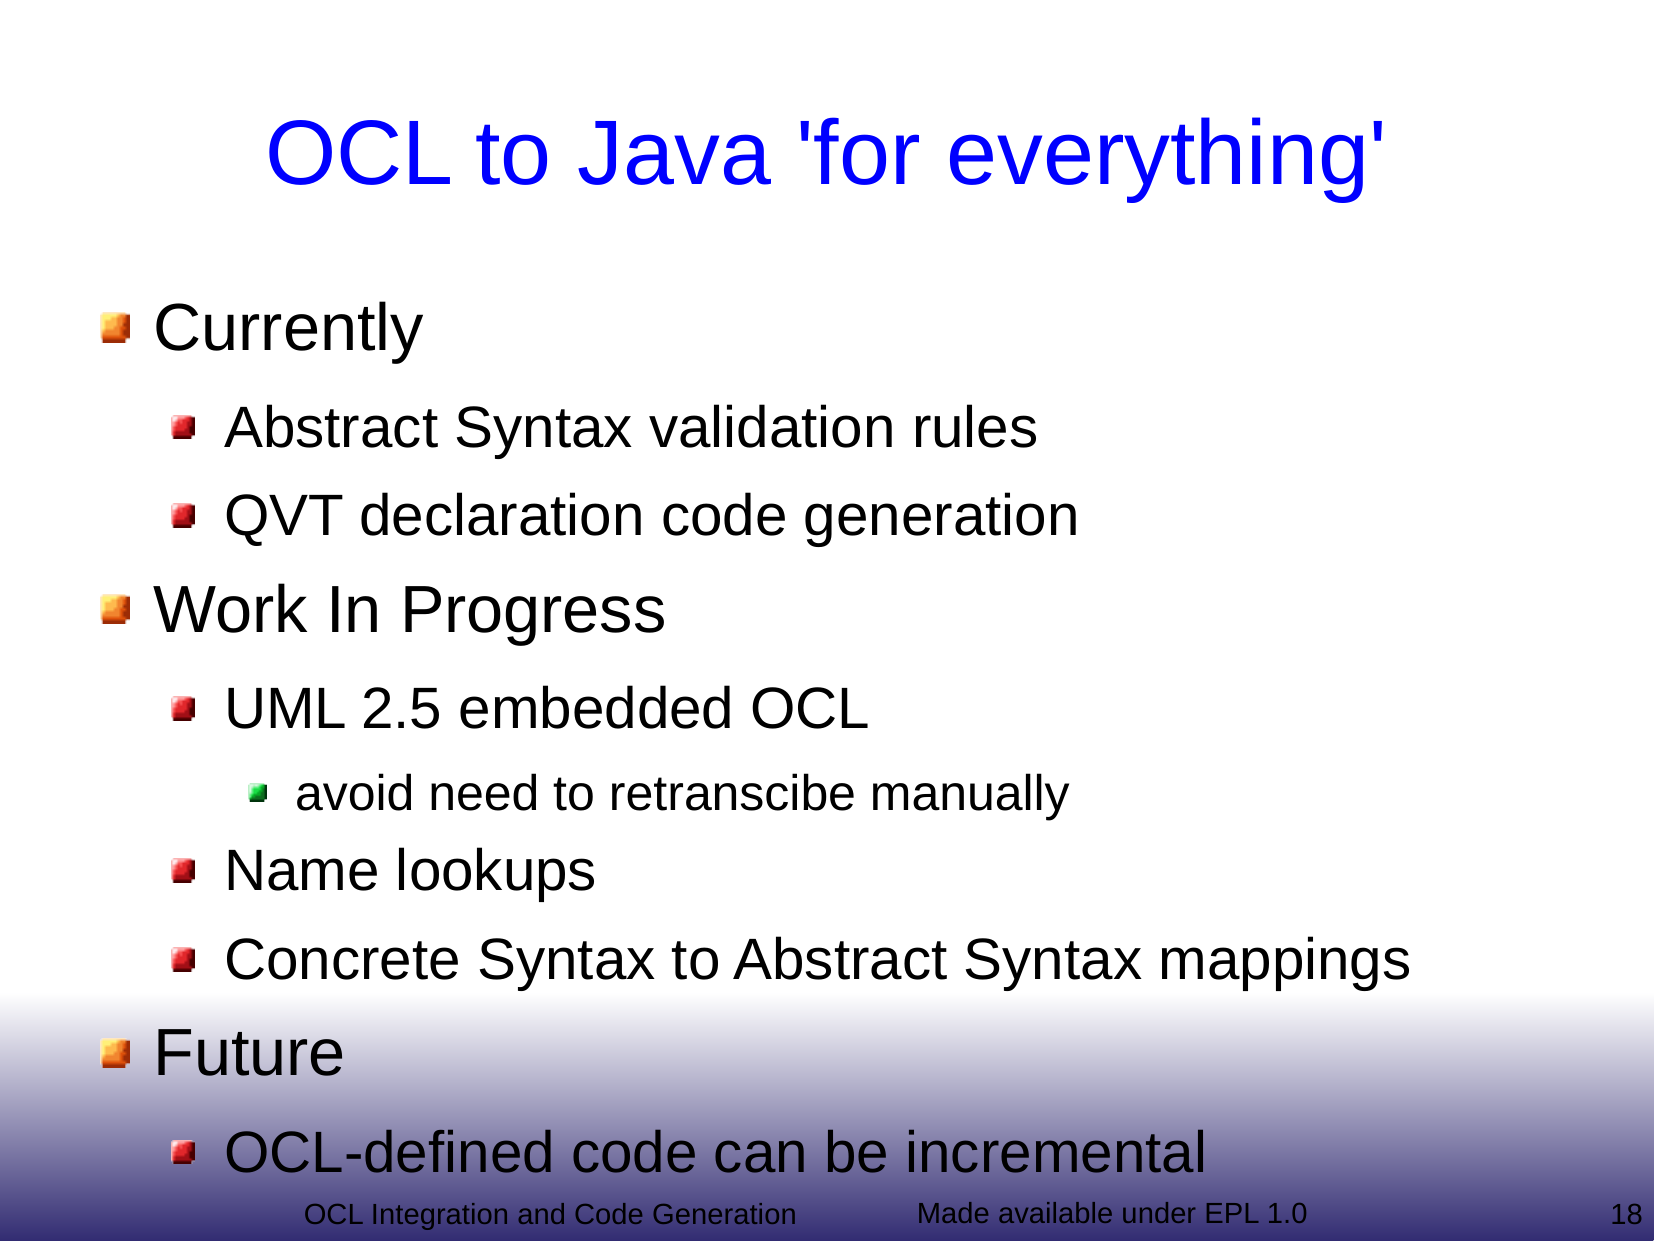

# OCL to Java 'for everything'
Currently
Abstract Syntax validation rules
QVT declaration code generation
Work In Progress
UML 2.5 embedded OCL
avoid need to retranscibe manually
Name lookups
Concrete Syntax to Abstract Syntax mappings
Future
OCL-defined code can be incremental
OCL Integration and Code Generation
18